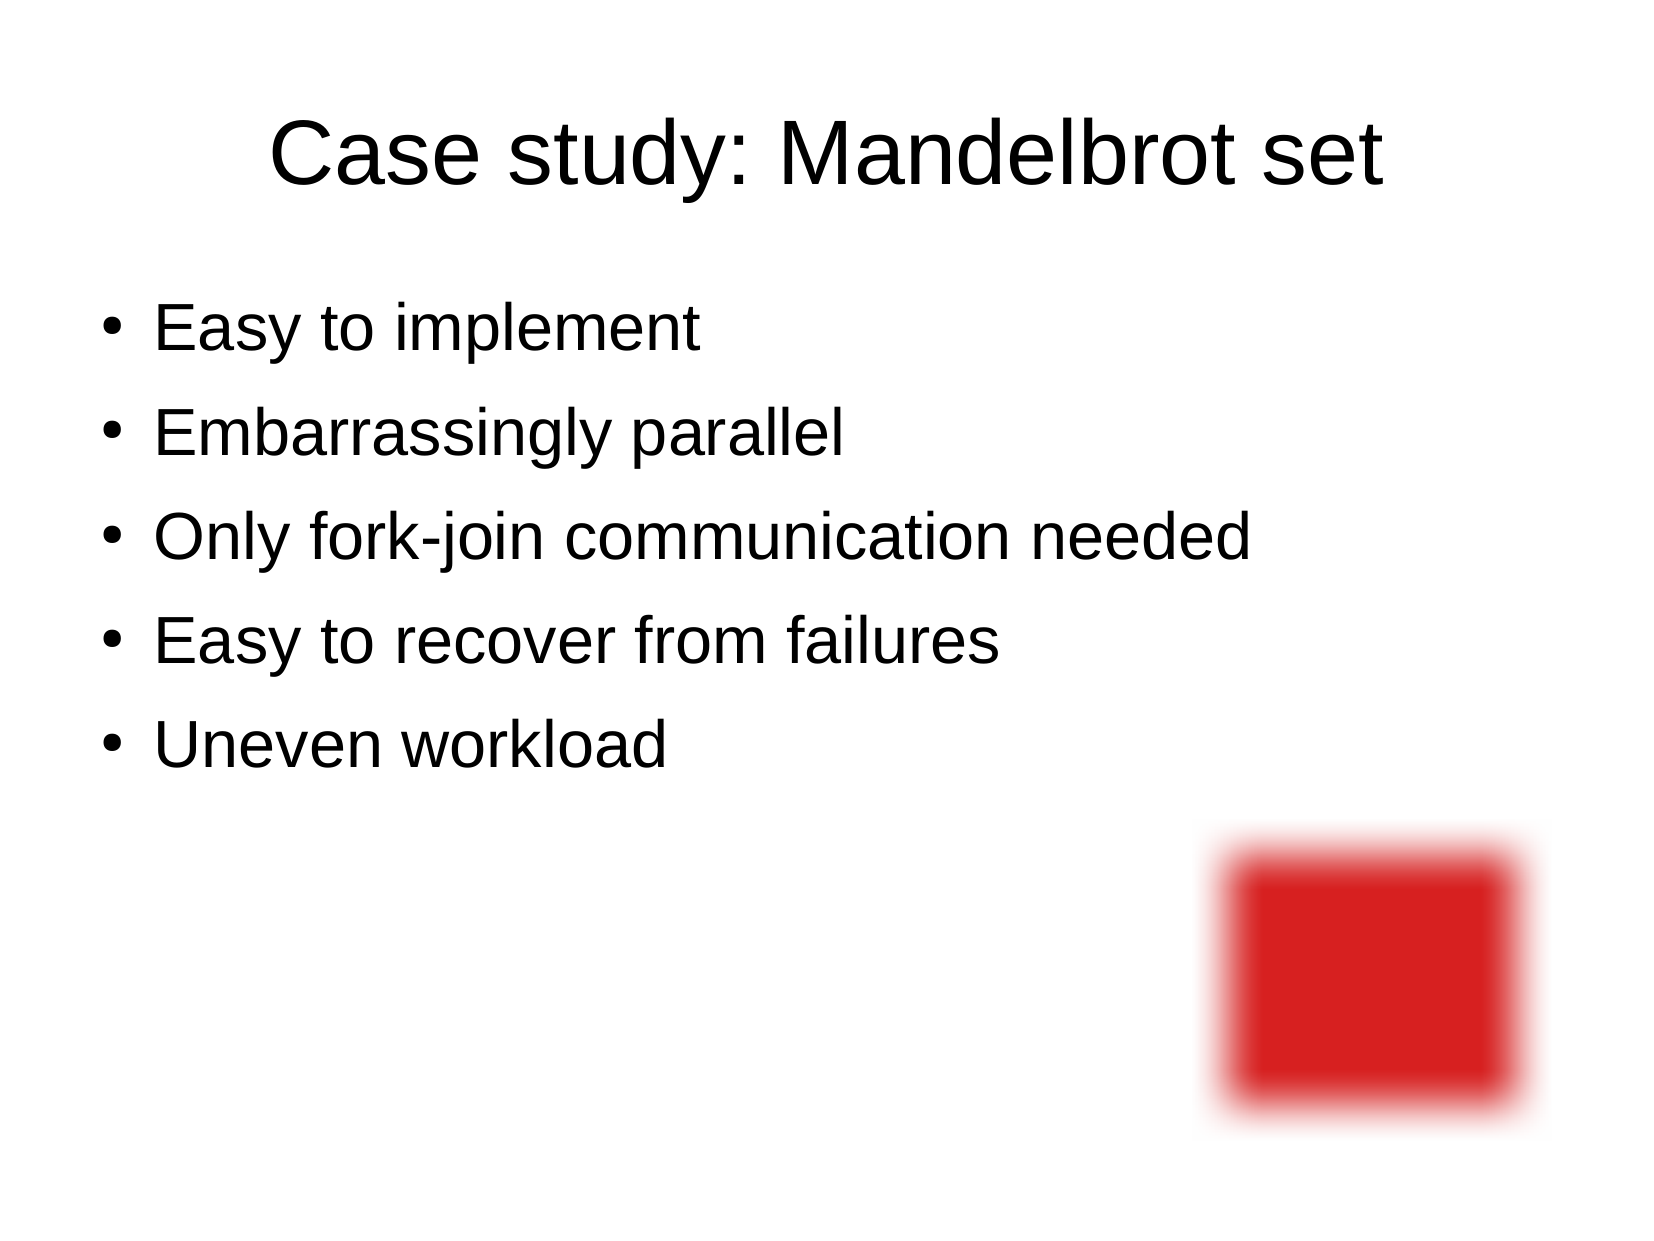

# Case study: Mandelbrot set
Easy to implement
Embarrassingly parallel
Only fork-join communication needed
Easy to recover from failures
Uneven workload